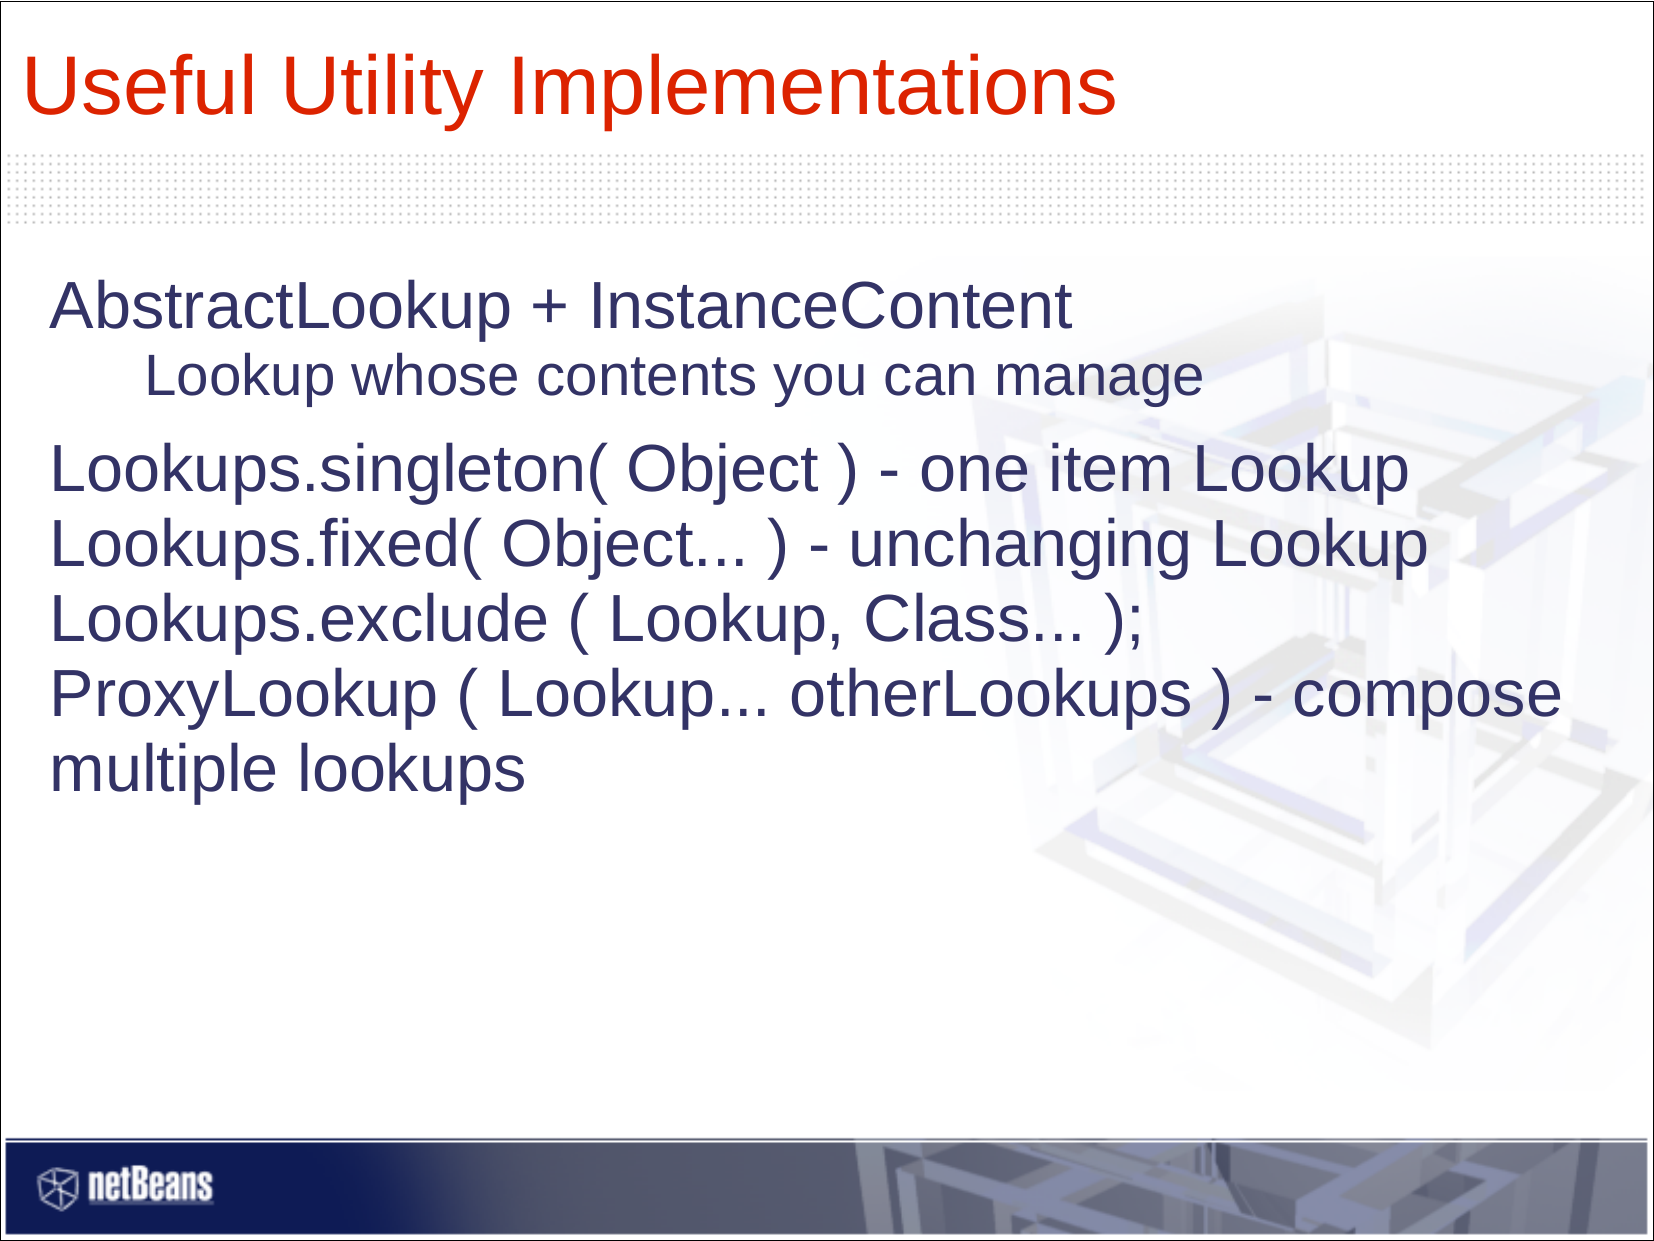

# Useful Utility Implementations
AbstractLookup + InstanceContent
Lookup whose contents you can manage
Lookups.singleton( Object ) - one item Lookup
Lookups.fixed( Object... ) - unchanging Lookup
Lookups.exclude ( Lookup, Class... );
ProxyLookup ( Lookup... otherLookups ) - compose multiple lookups